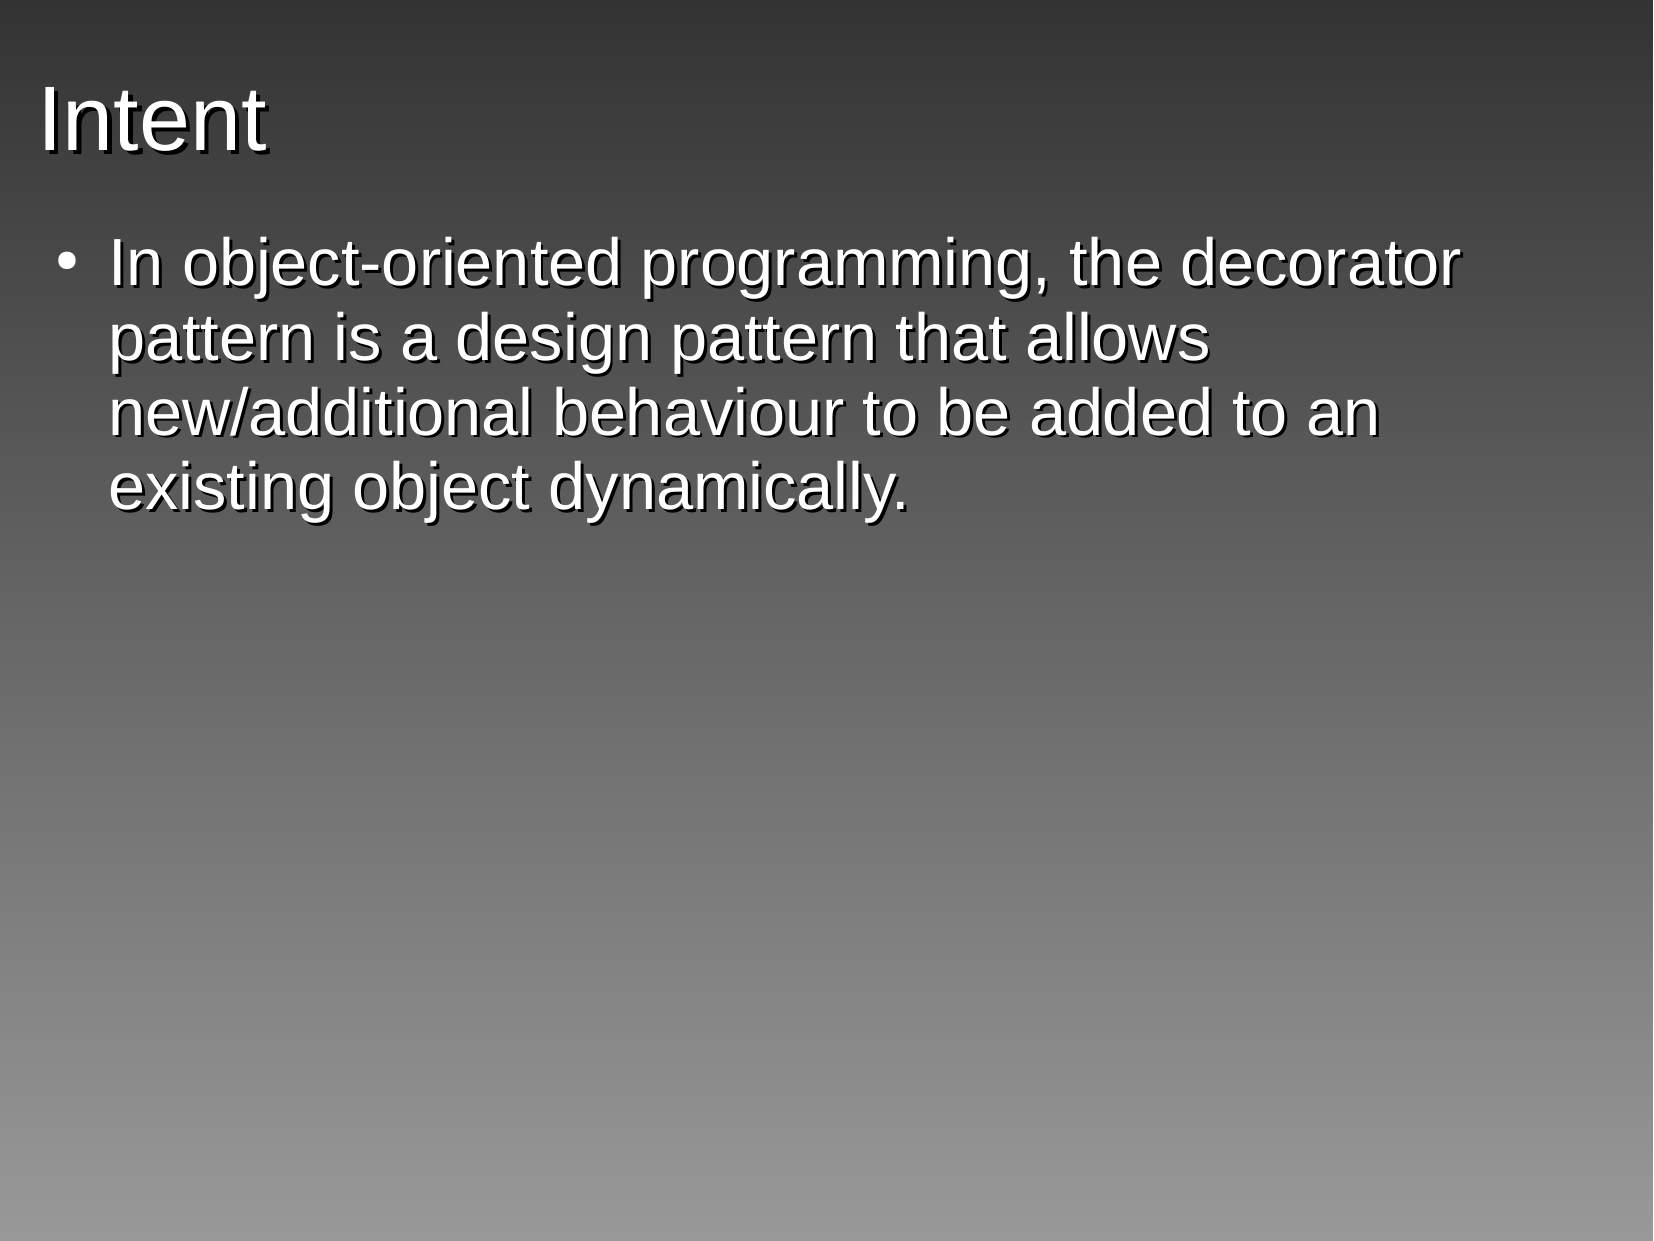

# Intent
In object-oriented programming, the decorator pattern is a design pattern that allows new/additional behaviour to be added to an existing object dynamically.